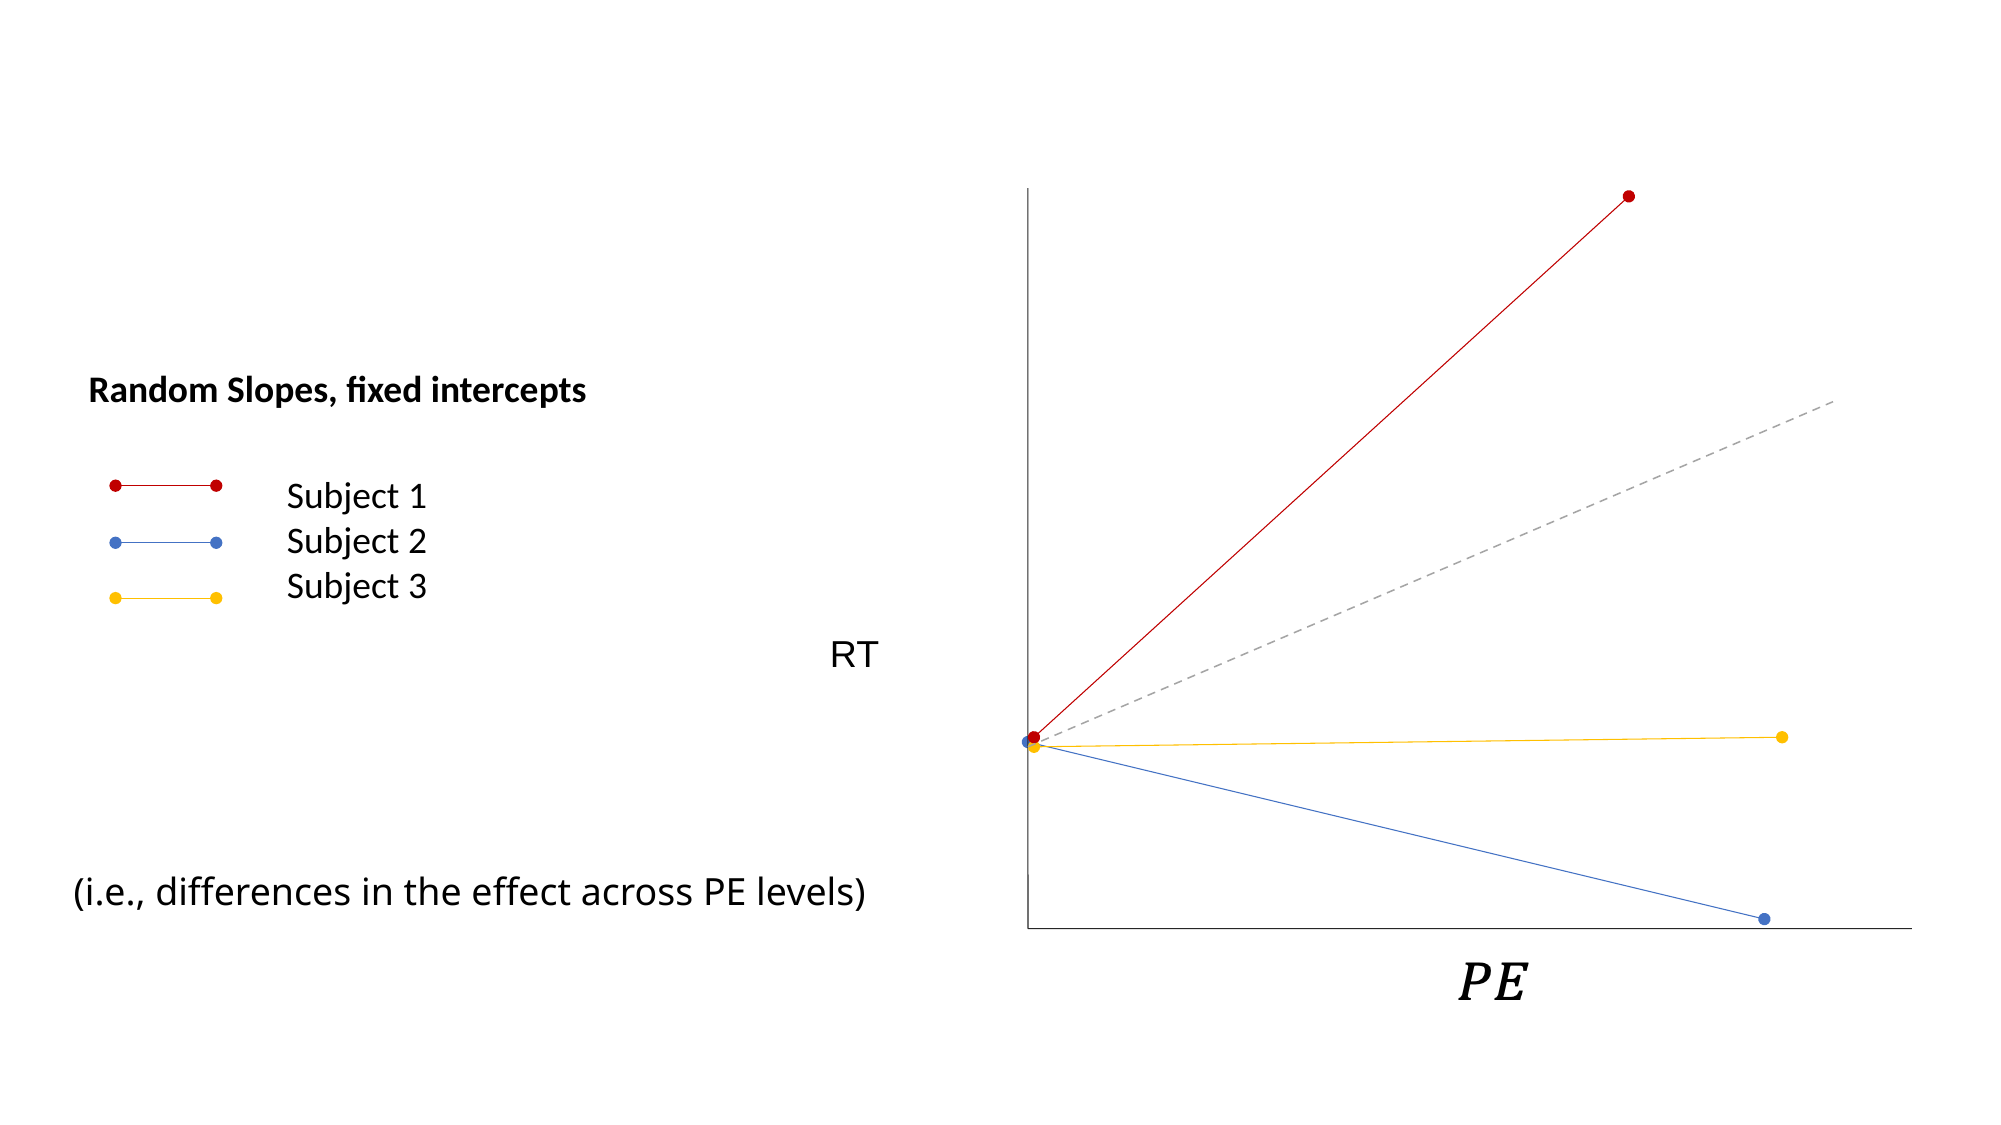

Random Slopes, fixed intercepts
Subject 1
Subject 2
Subject 3
RT
(i.e., differences in the effect across PE levels)